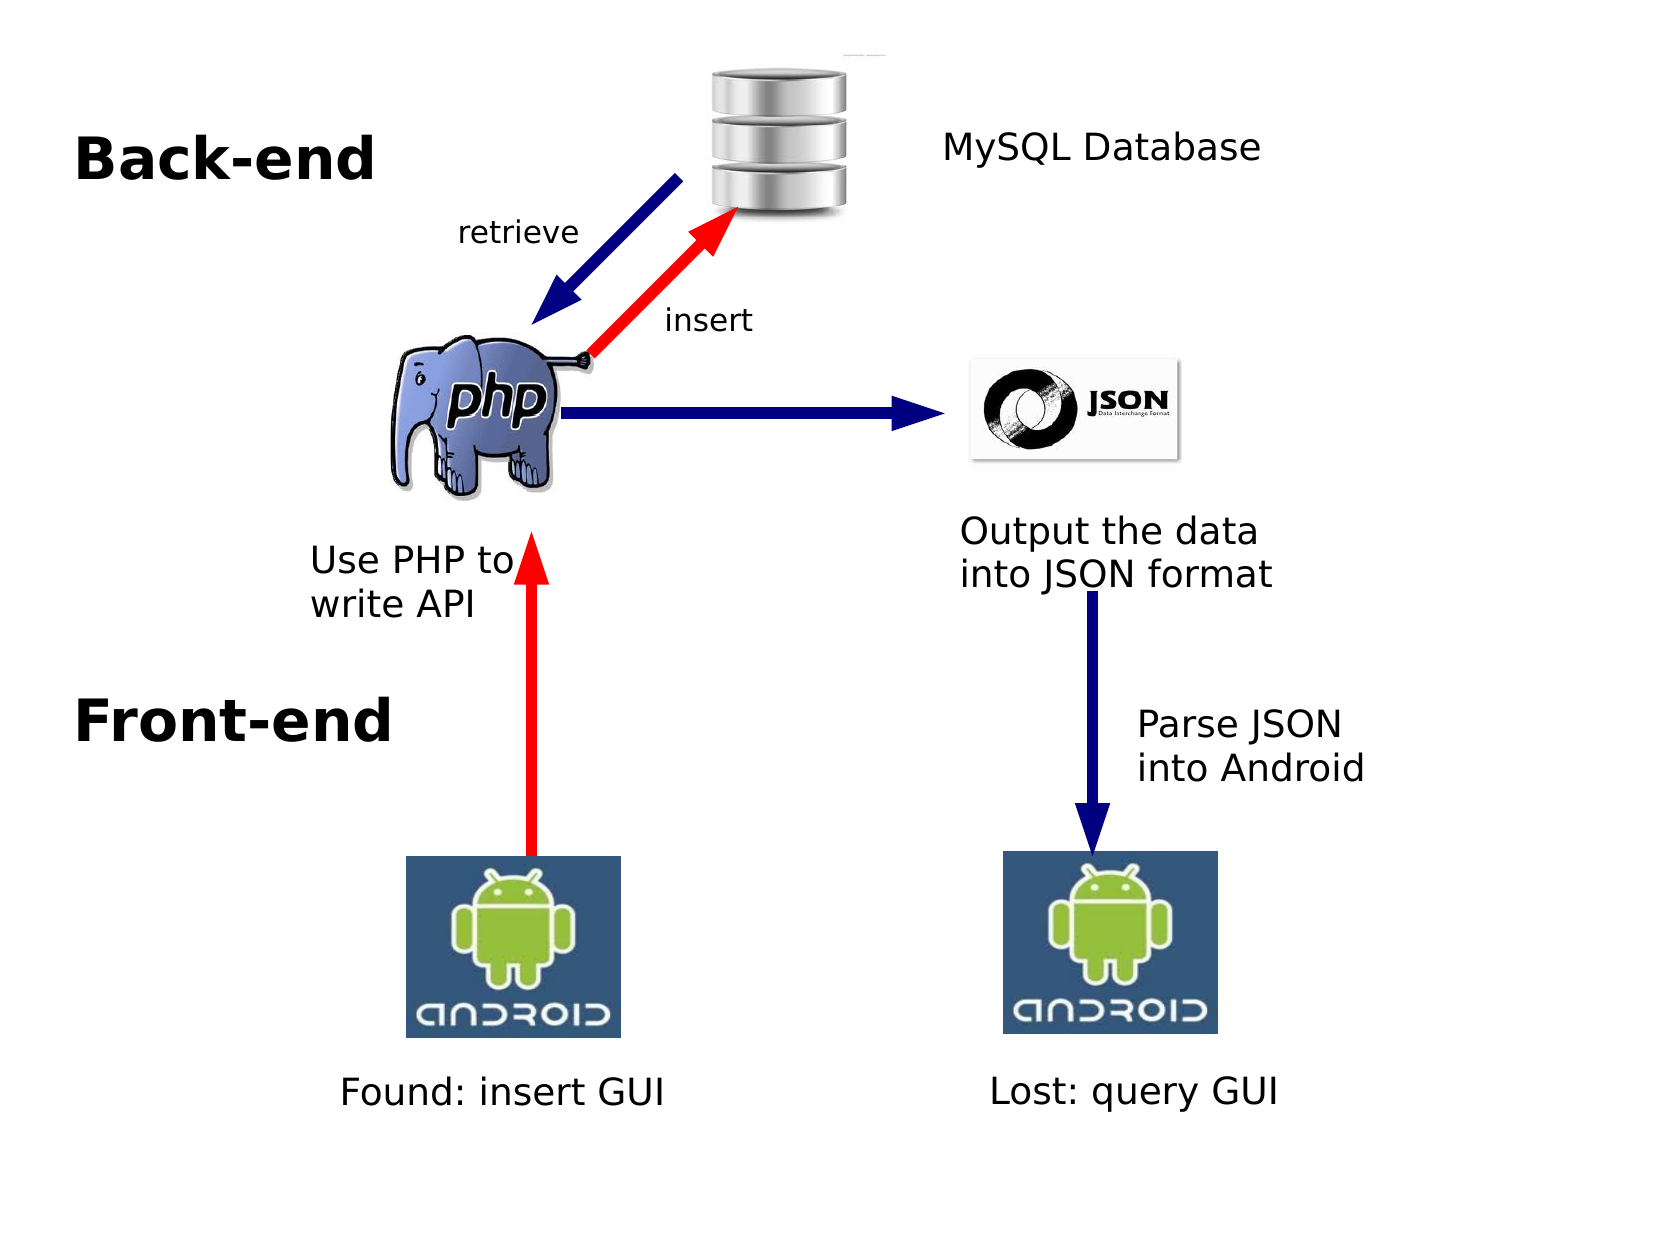

Back-end
 MySQL Database
retrieve
insert
Output the data into JSON format
Use PHP to write API
Front-end
Parse JSON into Android
Lost: query GUI
Found: insert GUI